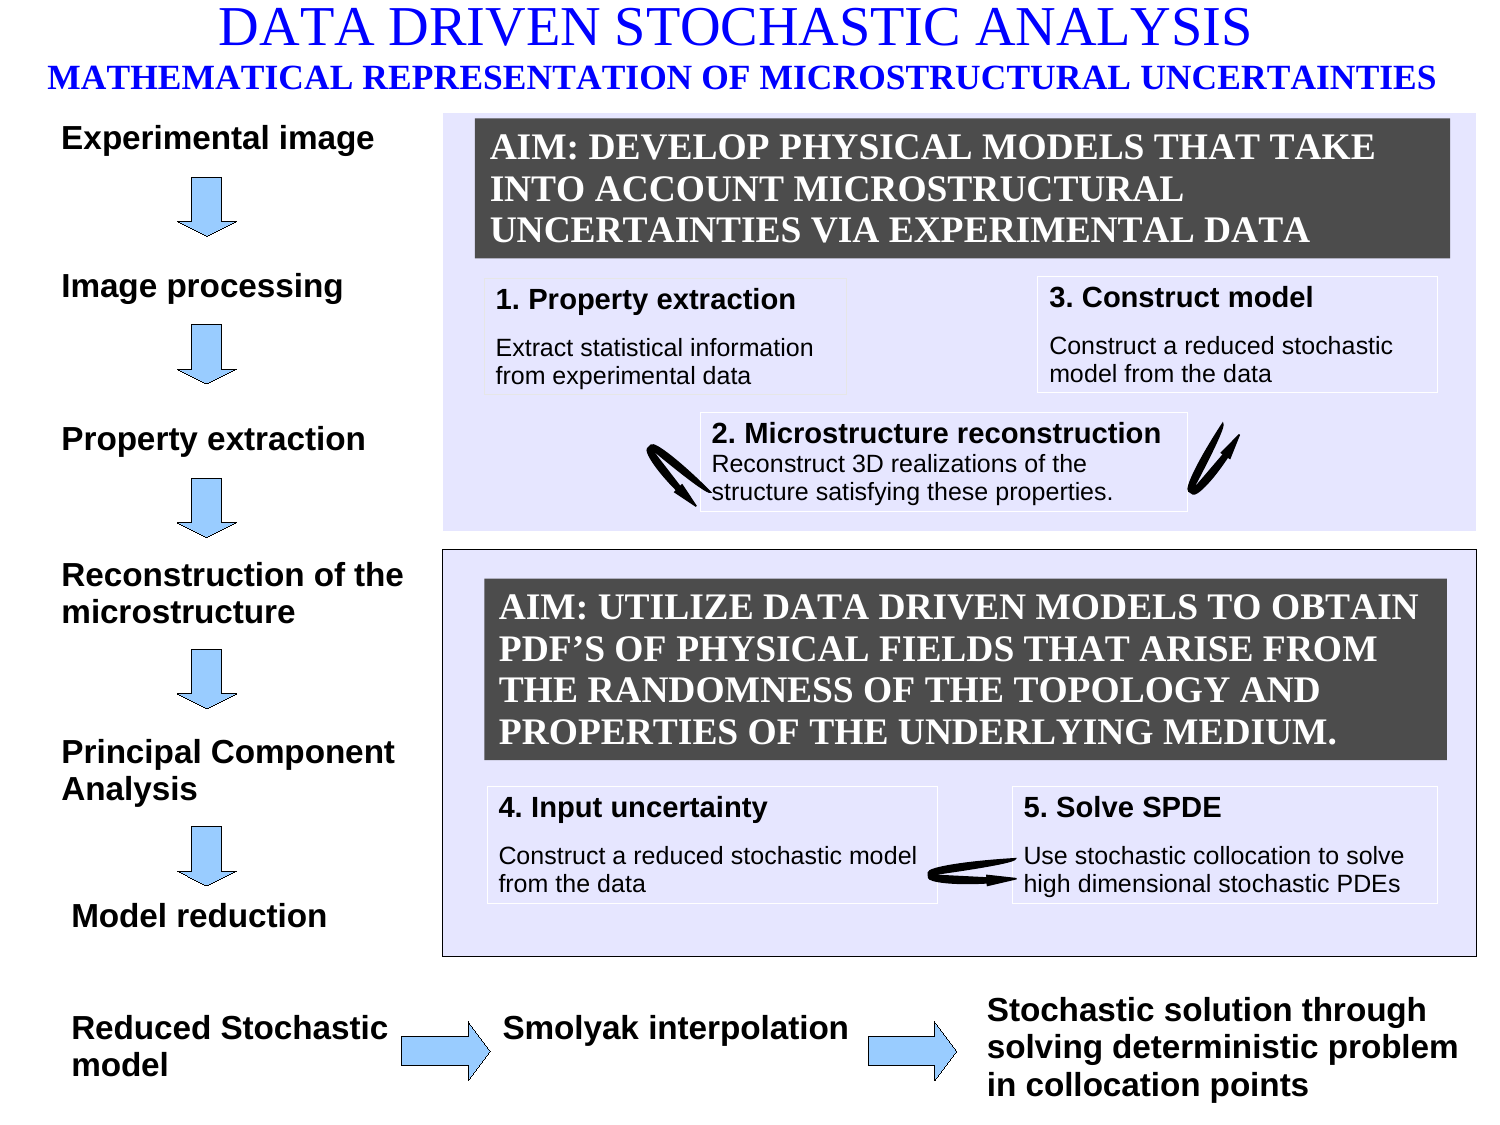

DATA DRIVEN STOCHASTIC ANALYSIS
MATHEMATICAL REPRESENTATION OF MICROSTRUCTURAL UNCERTAINTIES
Experimental image
AIM: DEVELOP PHYSICAL MODELS THAT TAKE INTO ACCOUNT MICROSTRUCTURAL UNCERTAINTIES VIA EXPERIMENTAL DATA
Image processing
3. Construct model
Construct a reduced stochastic model from the data
1. Property extraction
Extract statistical information from experimental data
2. Microstructure reconstruction Reconstruct 3D realizations of the structure satisfying these properties.
Property extraction
Reconstruction of the microstructure
AIM: UTILIZE DATA DRIVEN MODELS TO OBTAIN PDF’S OF PHYSICAL FIELDS THAT ARISE FROM THE RANDOMNESS OF THE TOPOLOGY AND PROPERTIES OF THE UNDERLYING MEDIUM.
Principal Component Analysis
4. Input uncertainty
Construct a reduced stochastic model from the data
5. Solve SPDE
Use stochastic collocation to solve high dimensional stochastic PDEs
Model reduction
Stochastic solution through solving deterministic problem in collocation points
Reduced Stochastic model
Smolyak interpolation